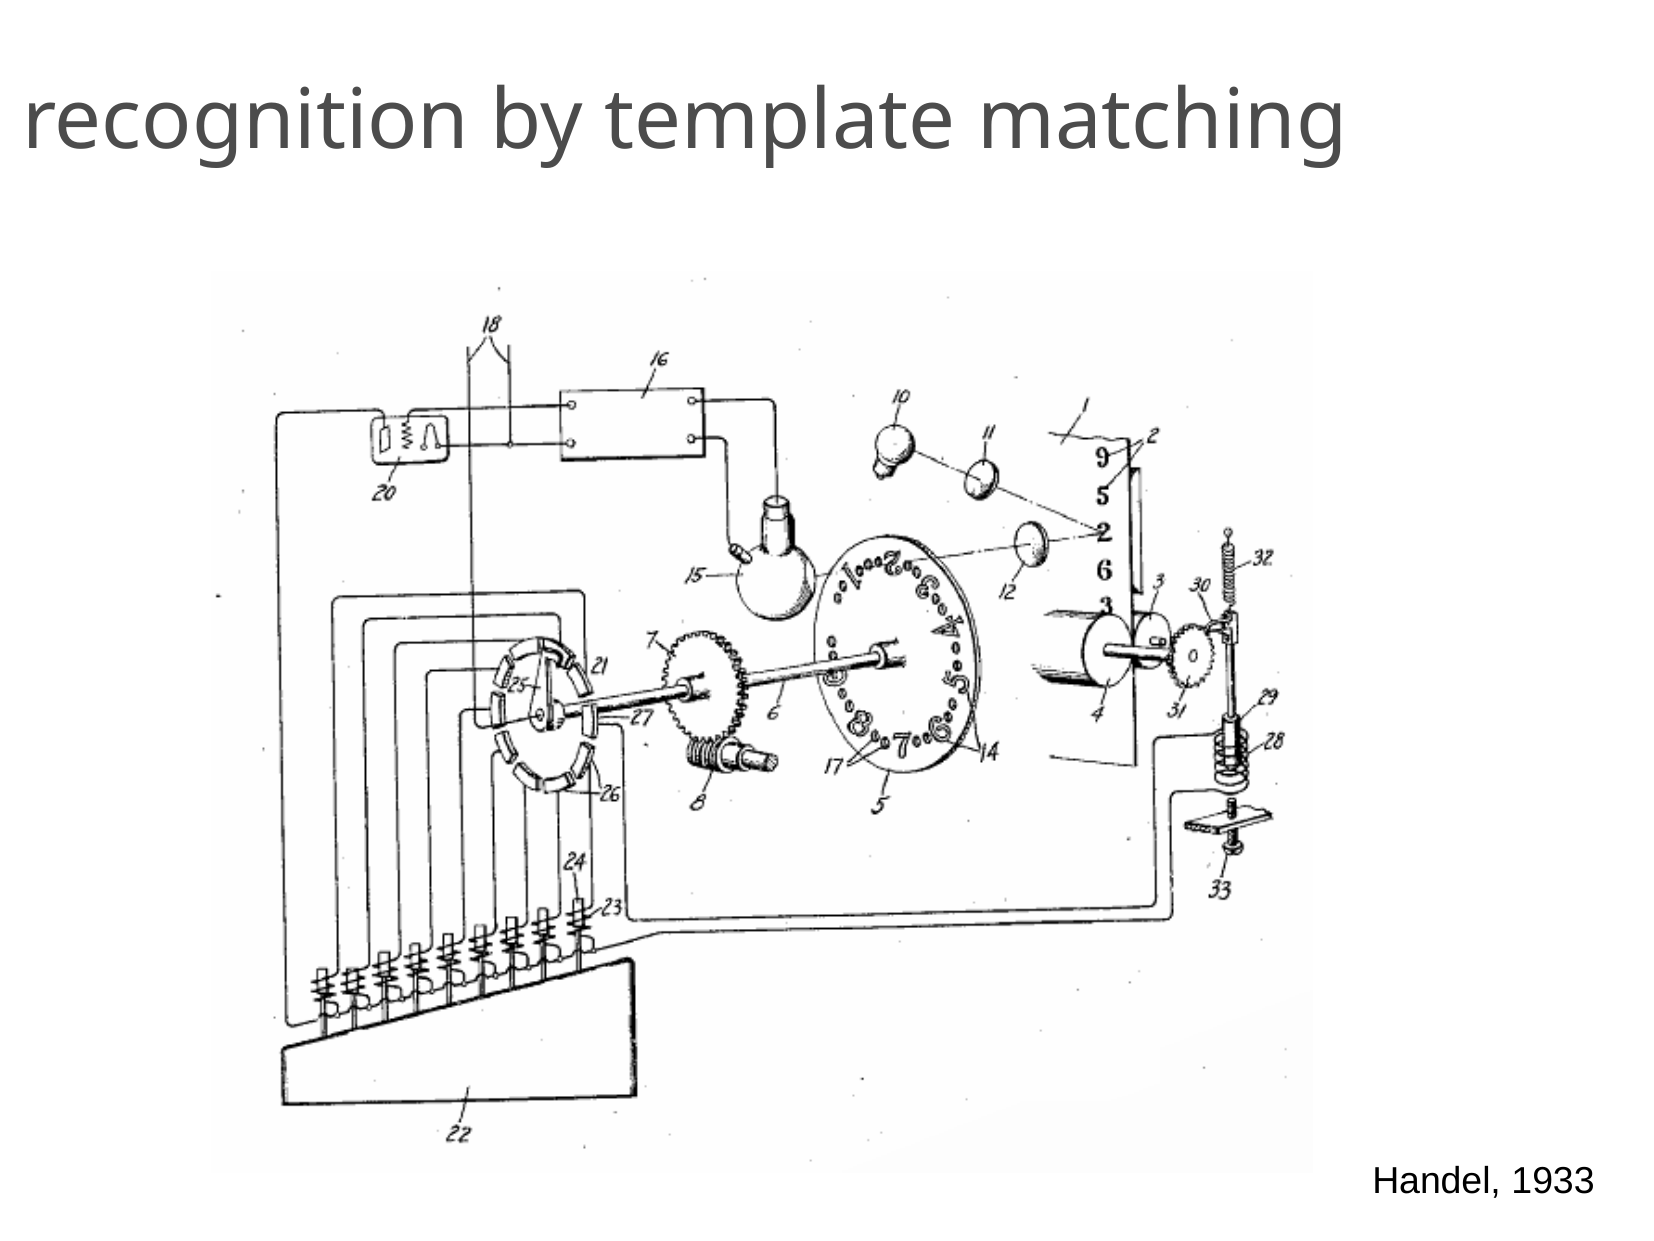

# recognition by template matching
Handel, 1933